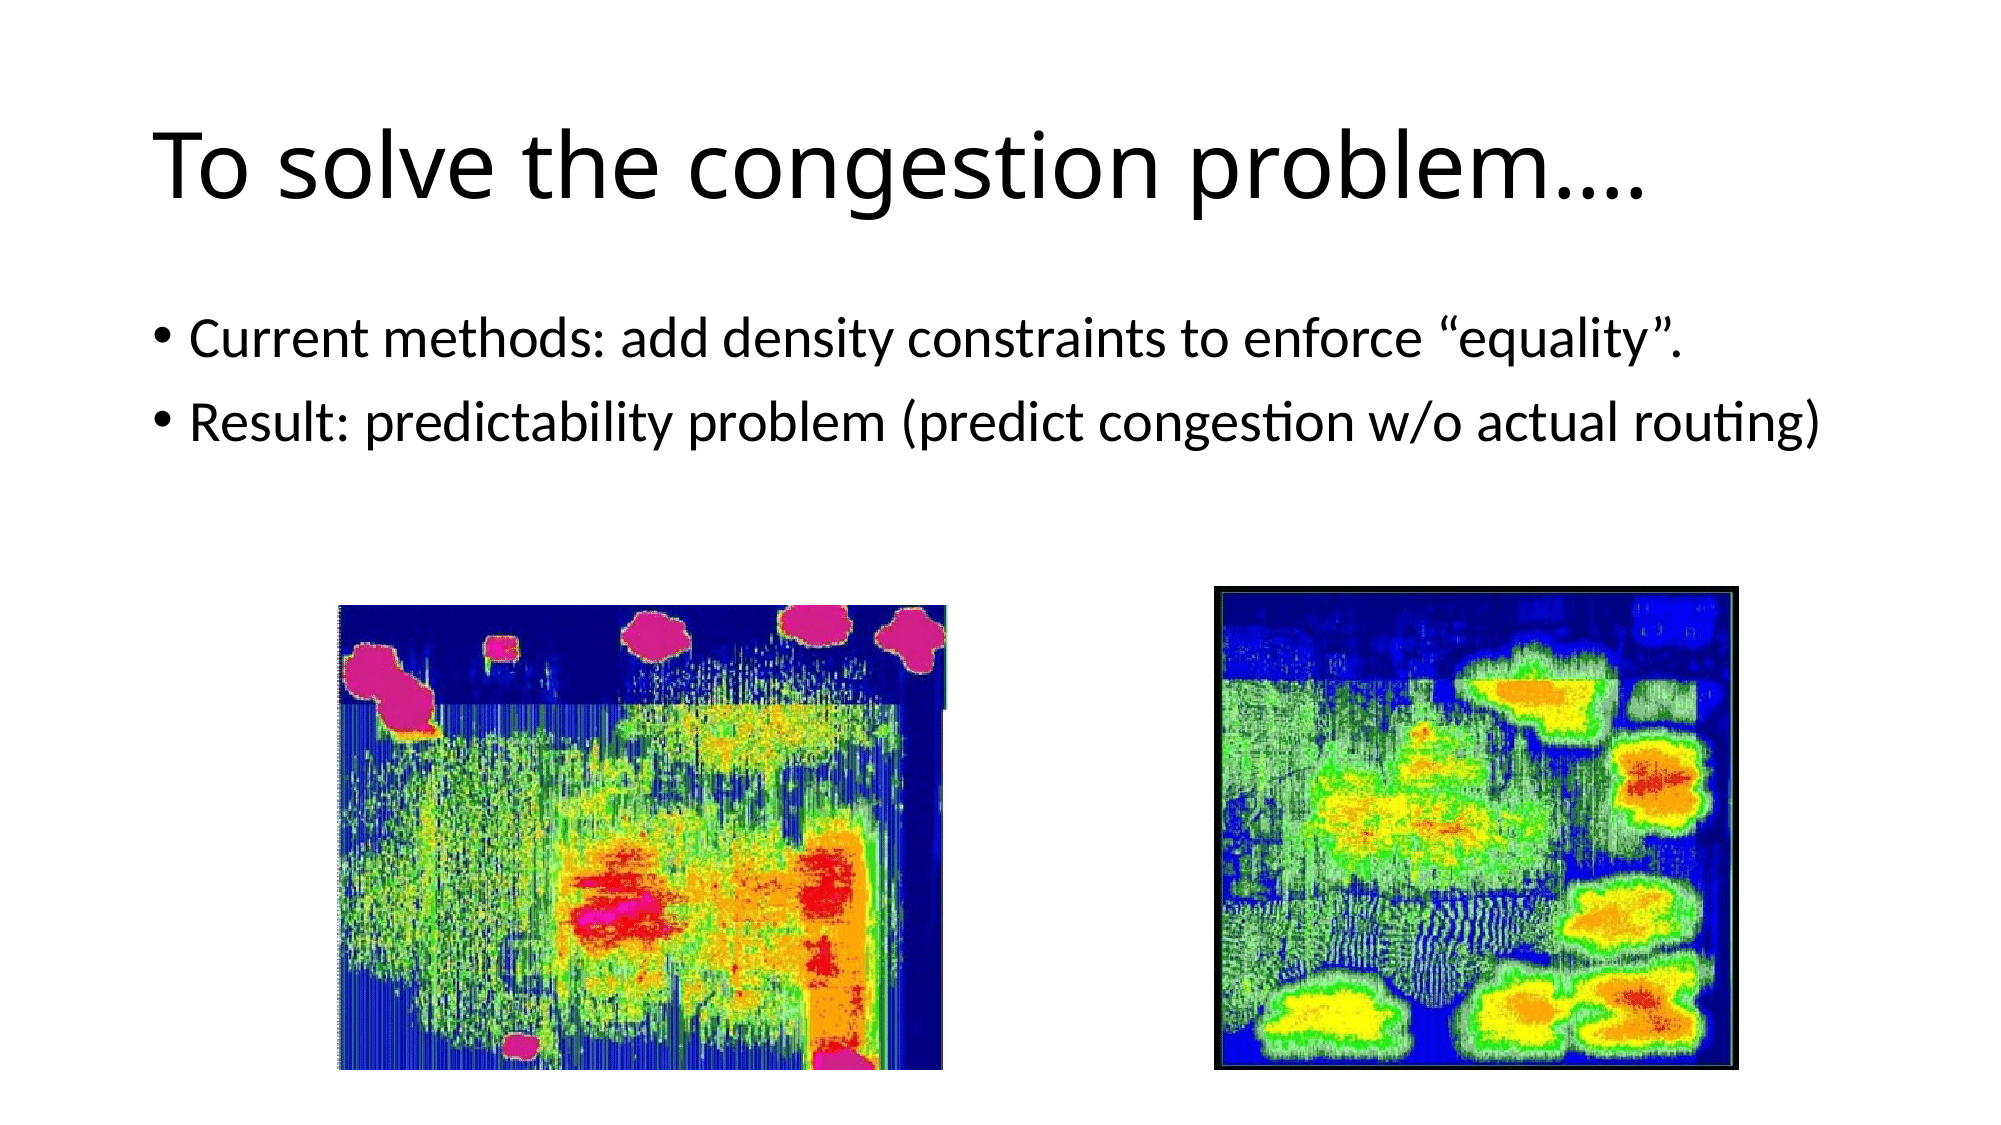

# To solve the congestion problem….
Current methods: add density constraints to enforce “equality”.
Result: predictability problem (predict congestion w/o actual routing)